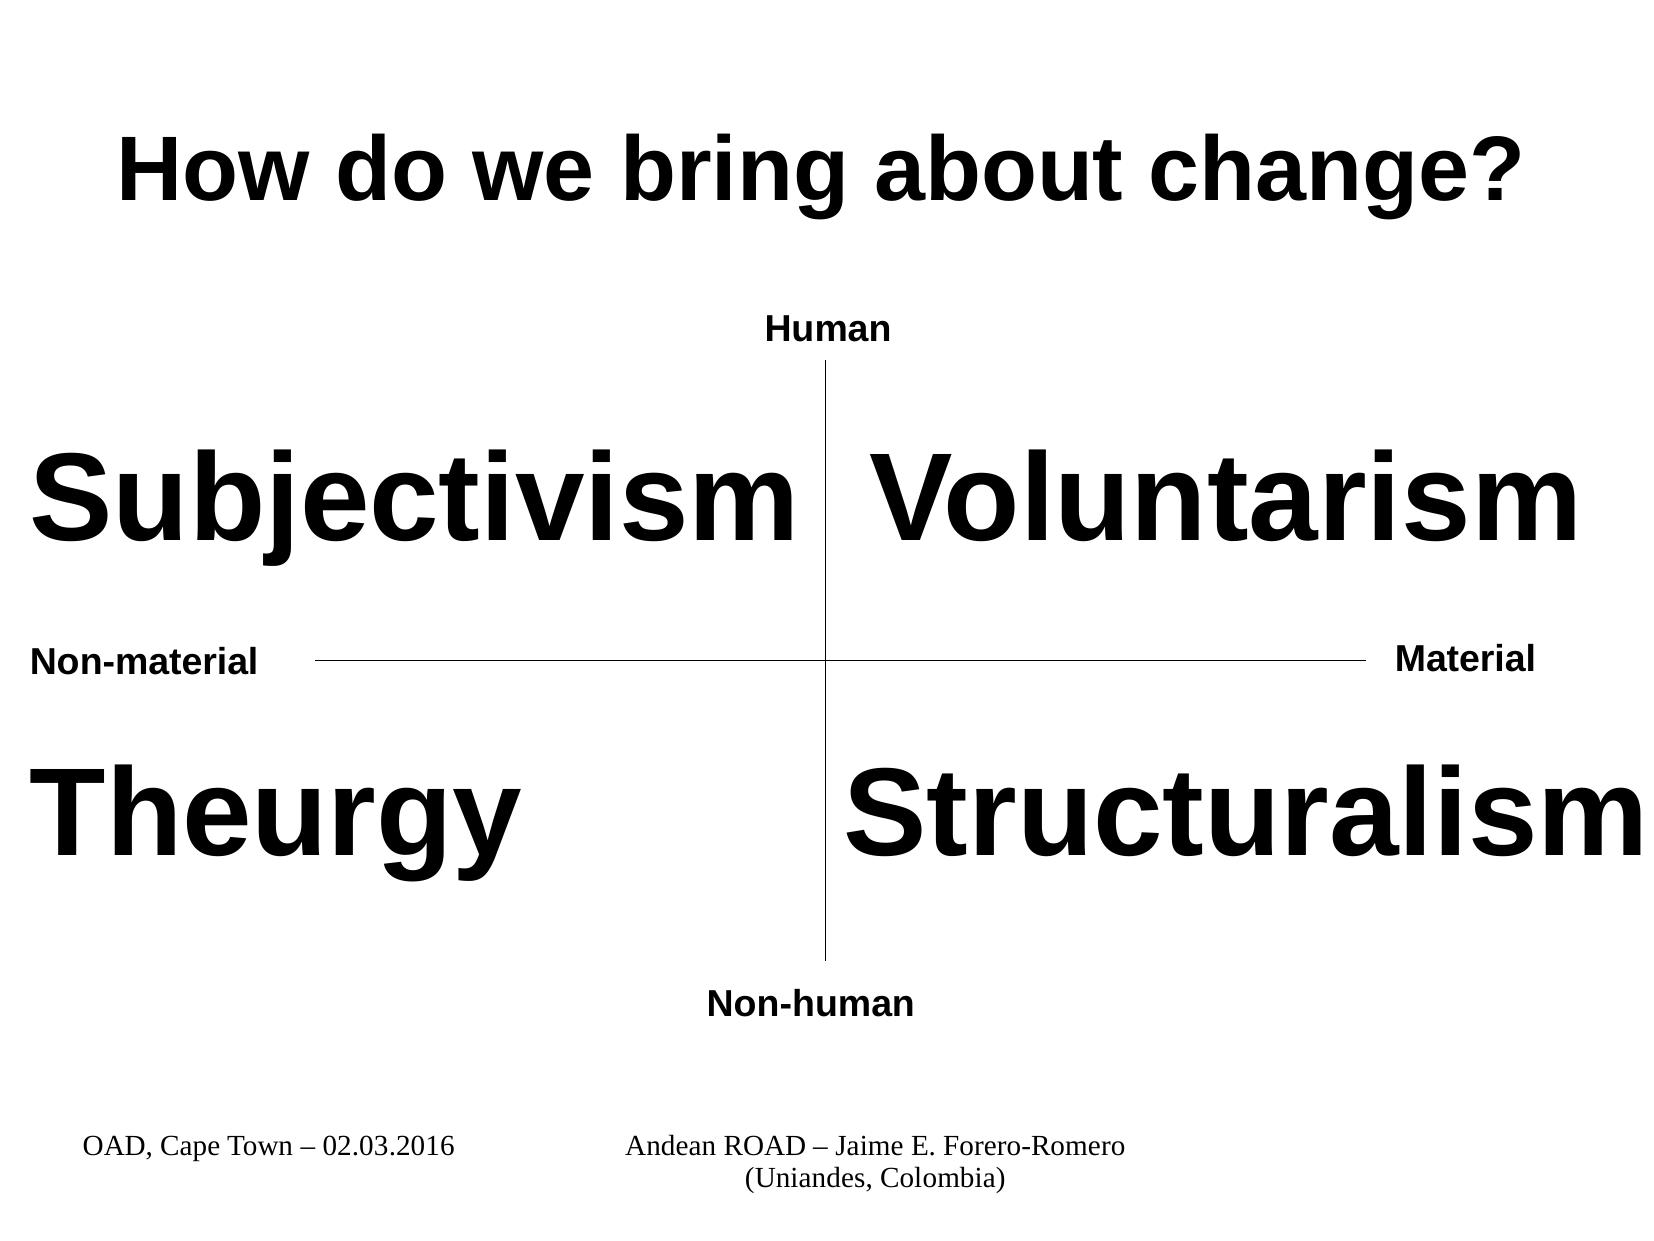

# How do we bring about change?
Human
Subjectivism
Voluntarism
Material
Non-material
Theurgy
Structuralism
Non-human